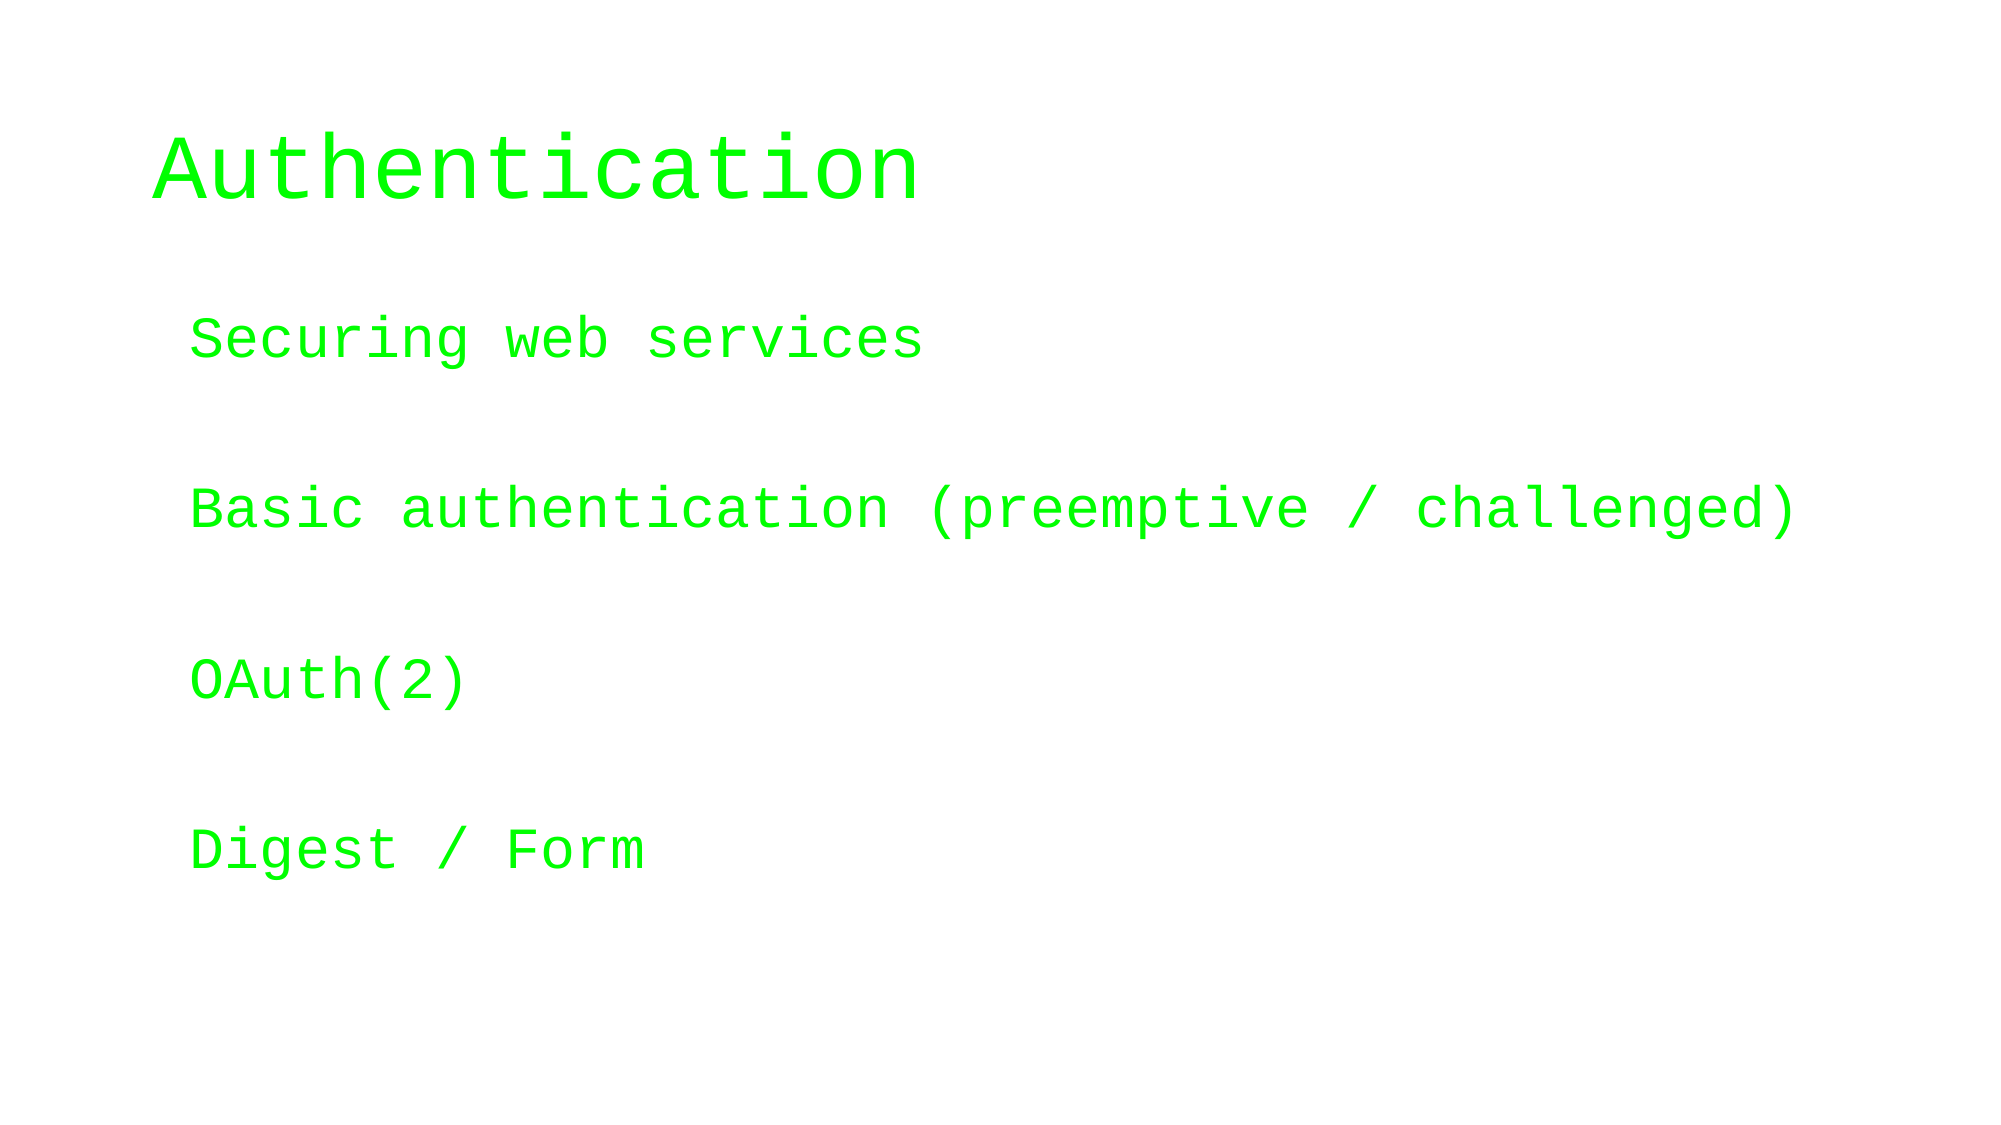

# Authentication
Securing web services
Basic authentication (preemptive / challenged)
OAuth(2)
Digest / Form